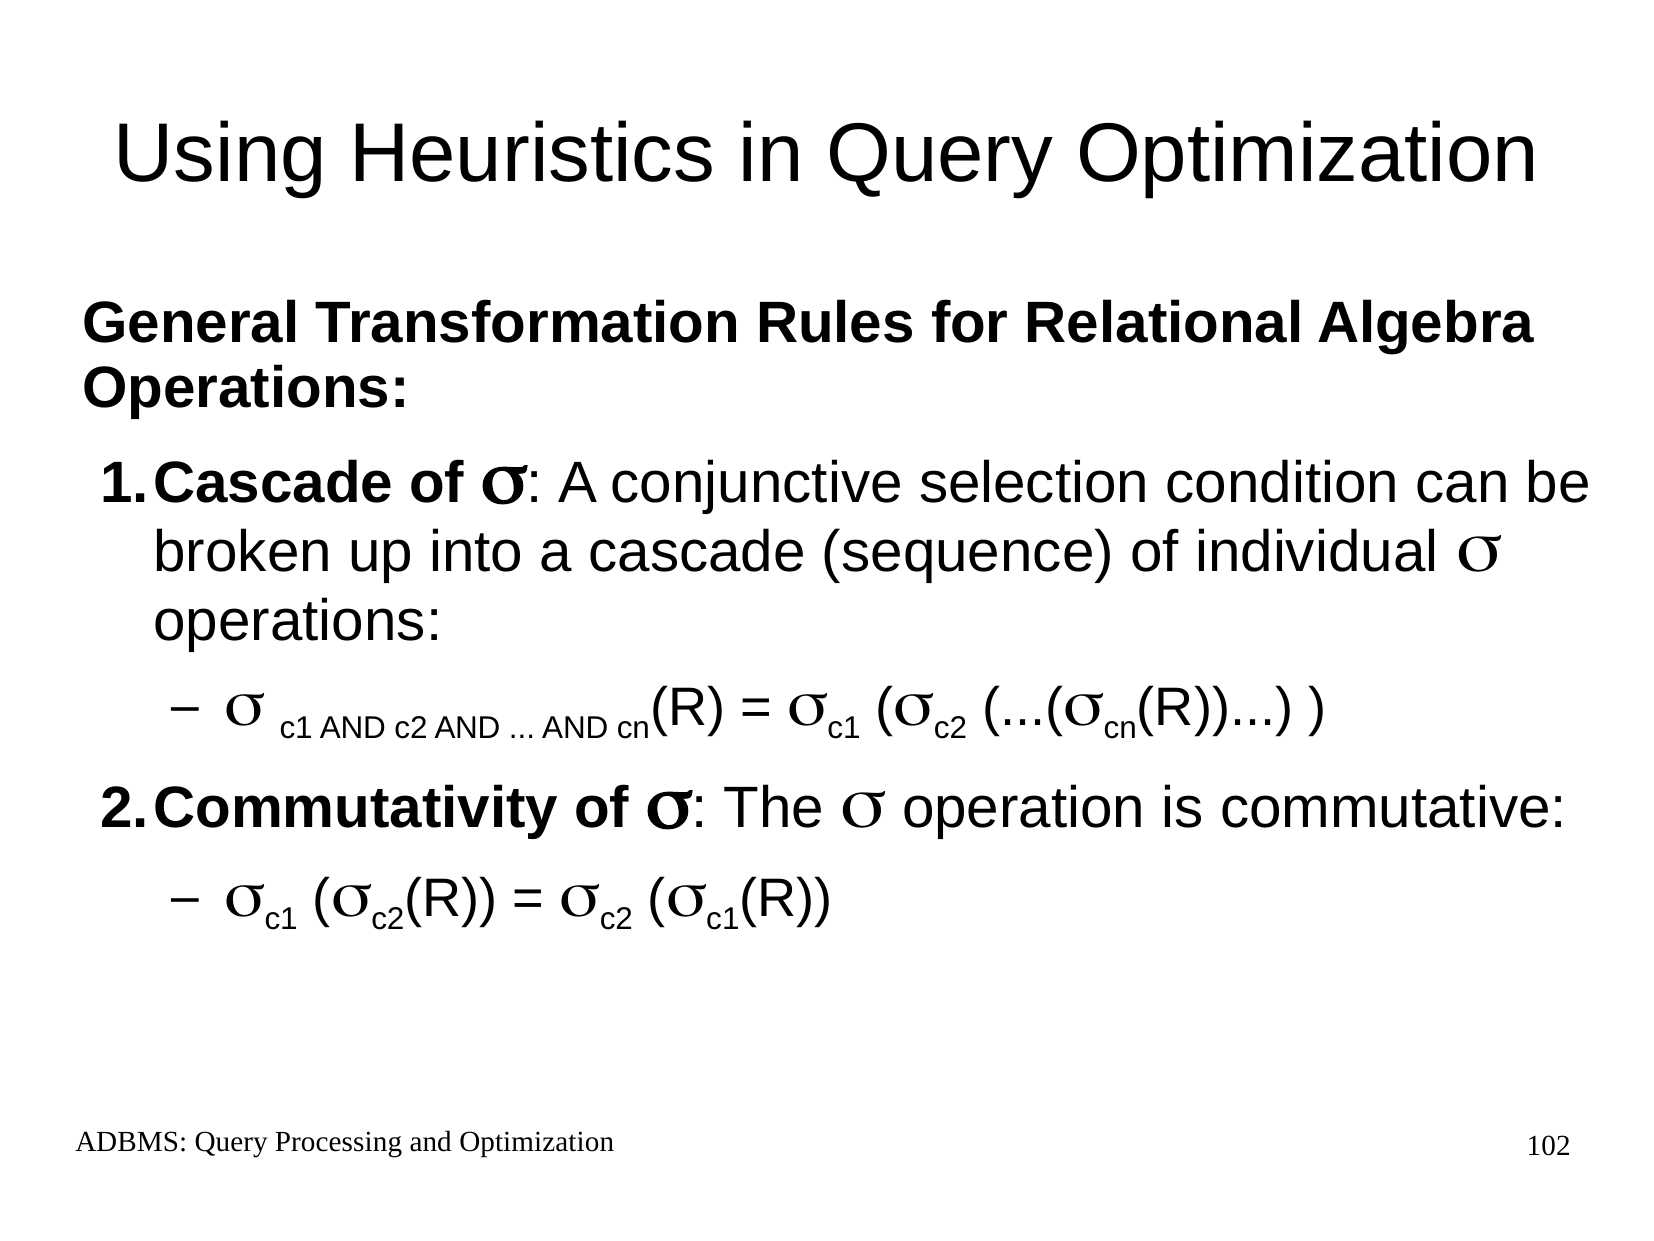

# Using Heuristics in Query Optimization
General Transformation Rules for Relational Algebra Operations:
Cascade of : A conjunctive selection condition can be broken up into a cascade (sequence) of individual  operations:
 c1 AND c2 AND ... AND cn(R) = c1 (c2 (...(cn(R))...) )
Commutativity of : The  operation is commutative:
c1 (c2(R)) = c2 (c1(R))